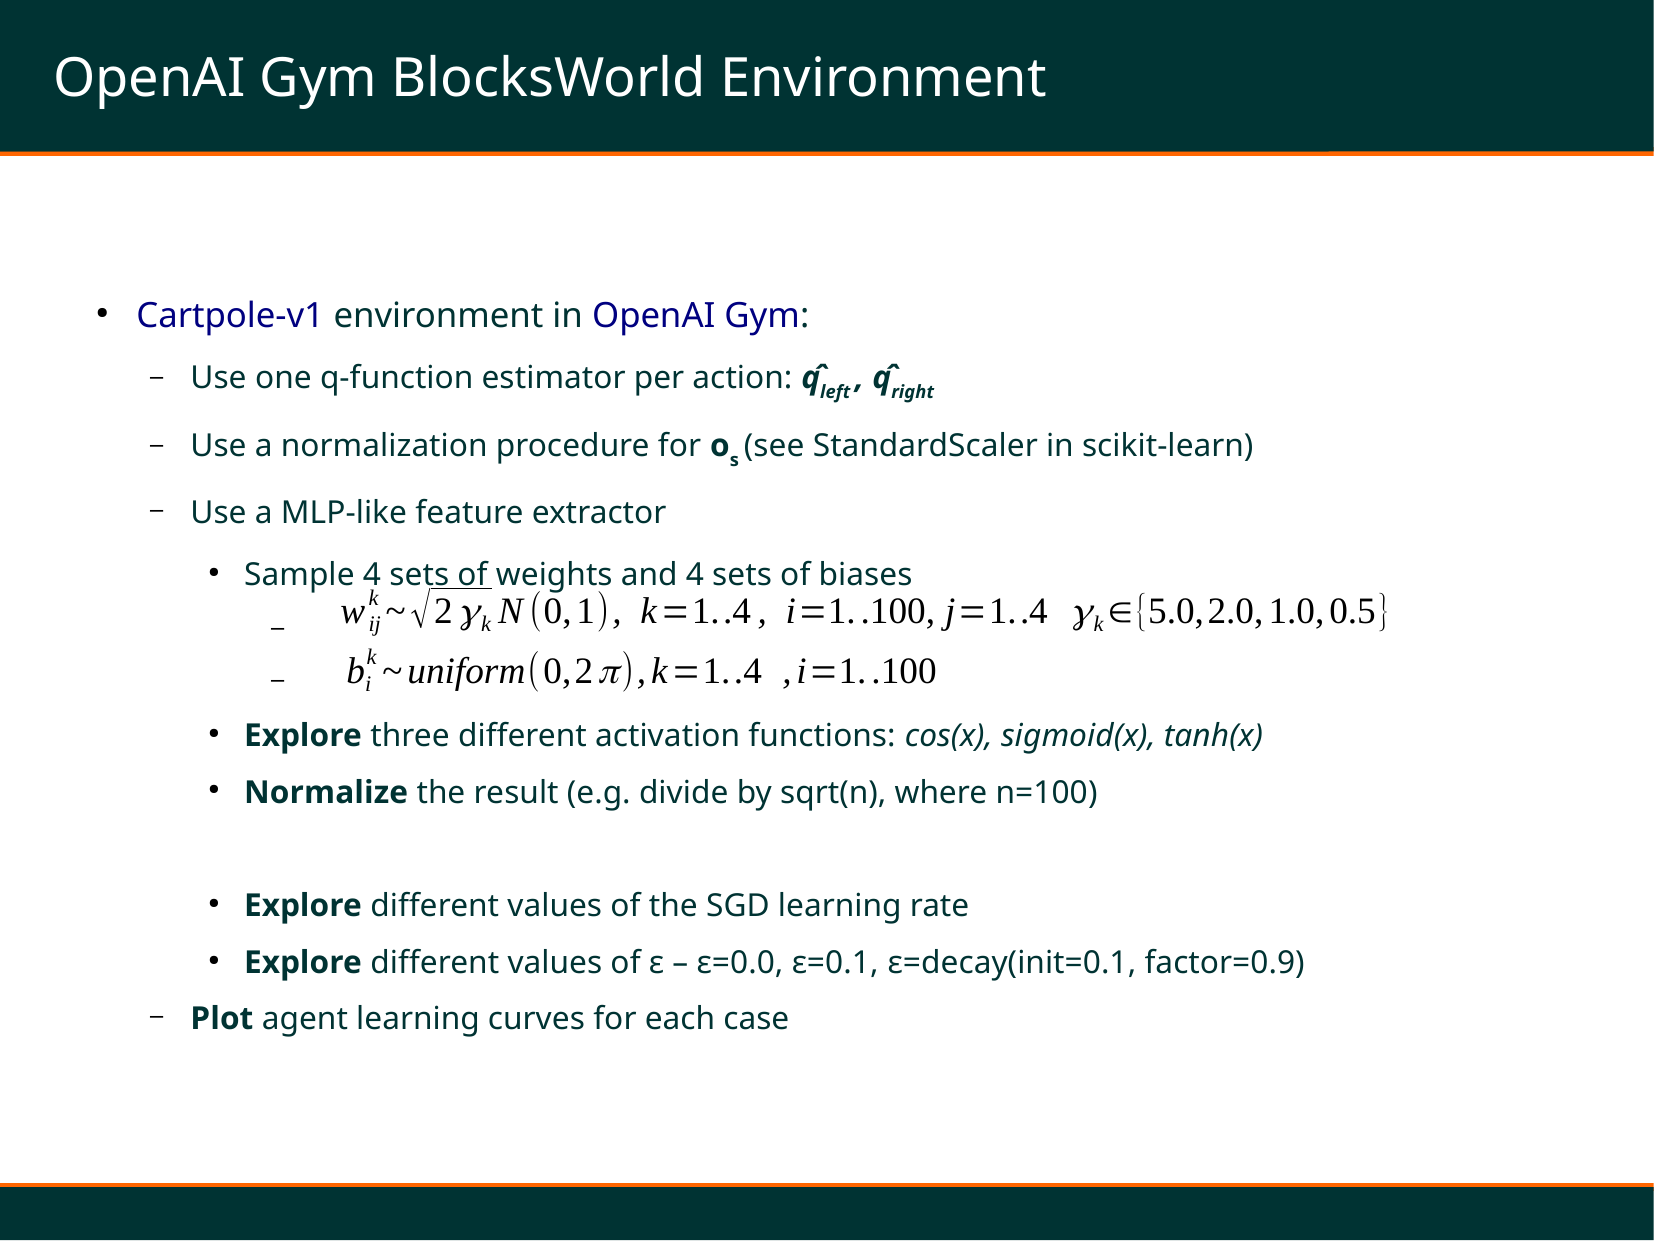

# OpenAI Gym BlocksWorld Environment
Cartpole-v1 environment in OpenAI Gym:
Use one q-function estimator per action: q̂left , q̂right
Use a normalization procedure for os (see StandardScaler in scikit-learn)
Use a MLP-like feature extractor
Sample 4 sets of weights and 4 sets of biases
Explore three different activation functions: cos(x), sigmoid(x), tanh(x)
Normalize the result (e.g. divide by sqrt(n), where n=100)
Explore different values of the SGD learning rate
Explore different values of ε – ε=0.0, ε=0.1, ε=decay(init=0.1, factor=0.9)
Plot agent learning curves for each case